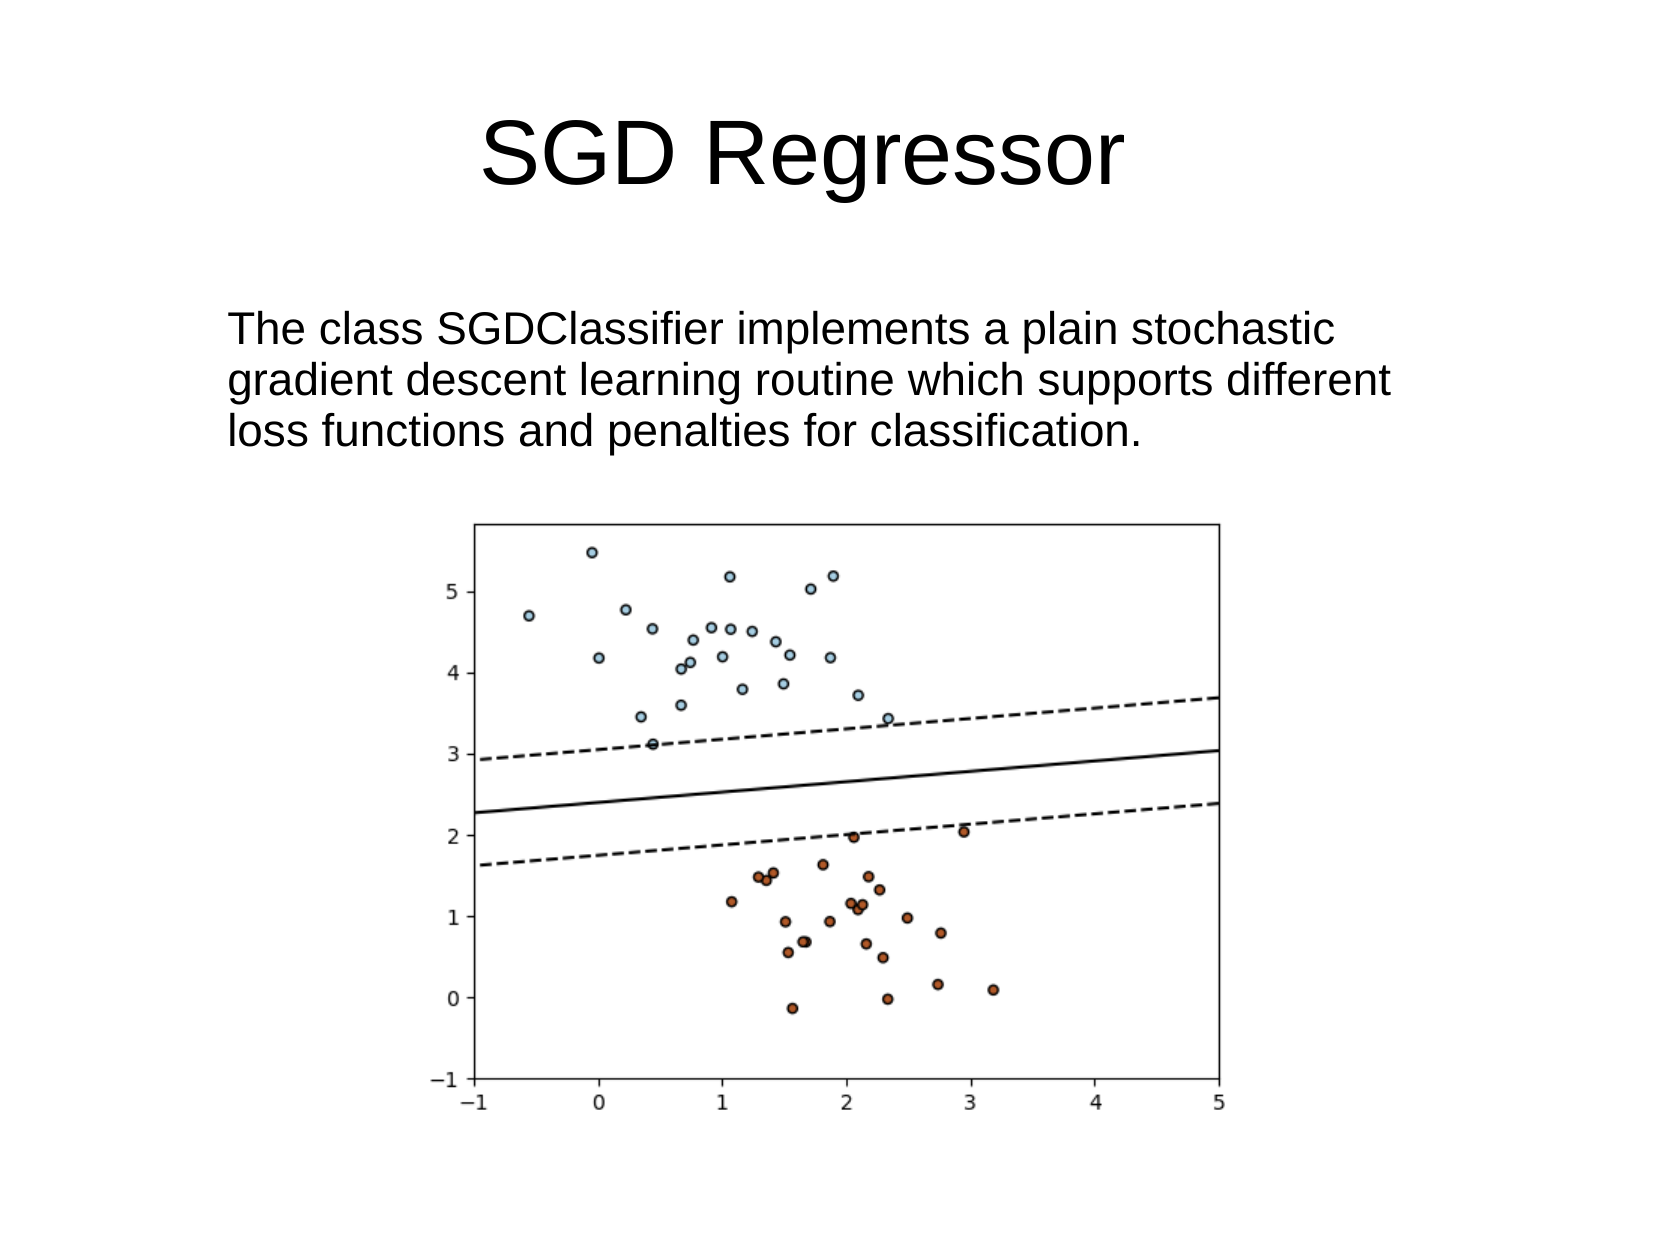

# SGD Regressor
The class SGDClassifier implements a plain stochastic gradient descent learning routine which supports different loss functions and penalties for classification.